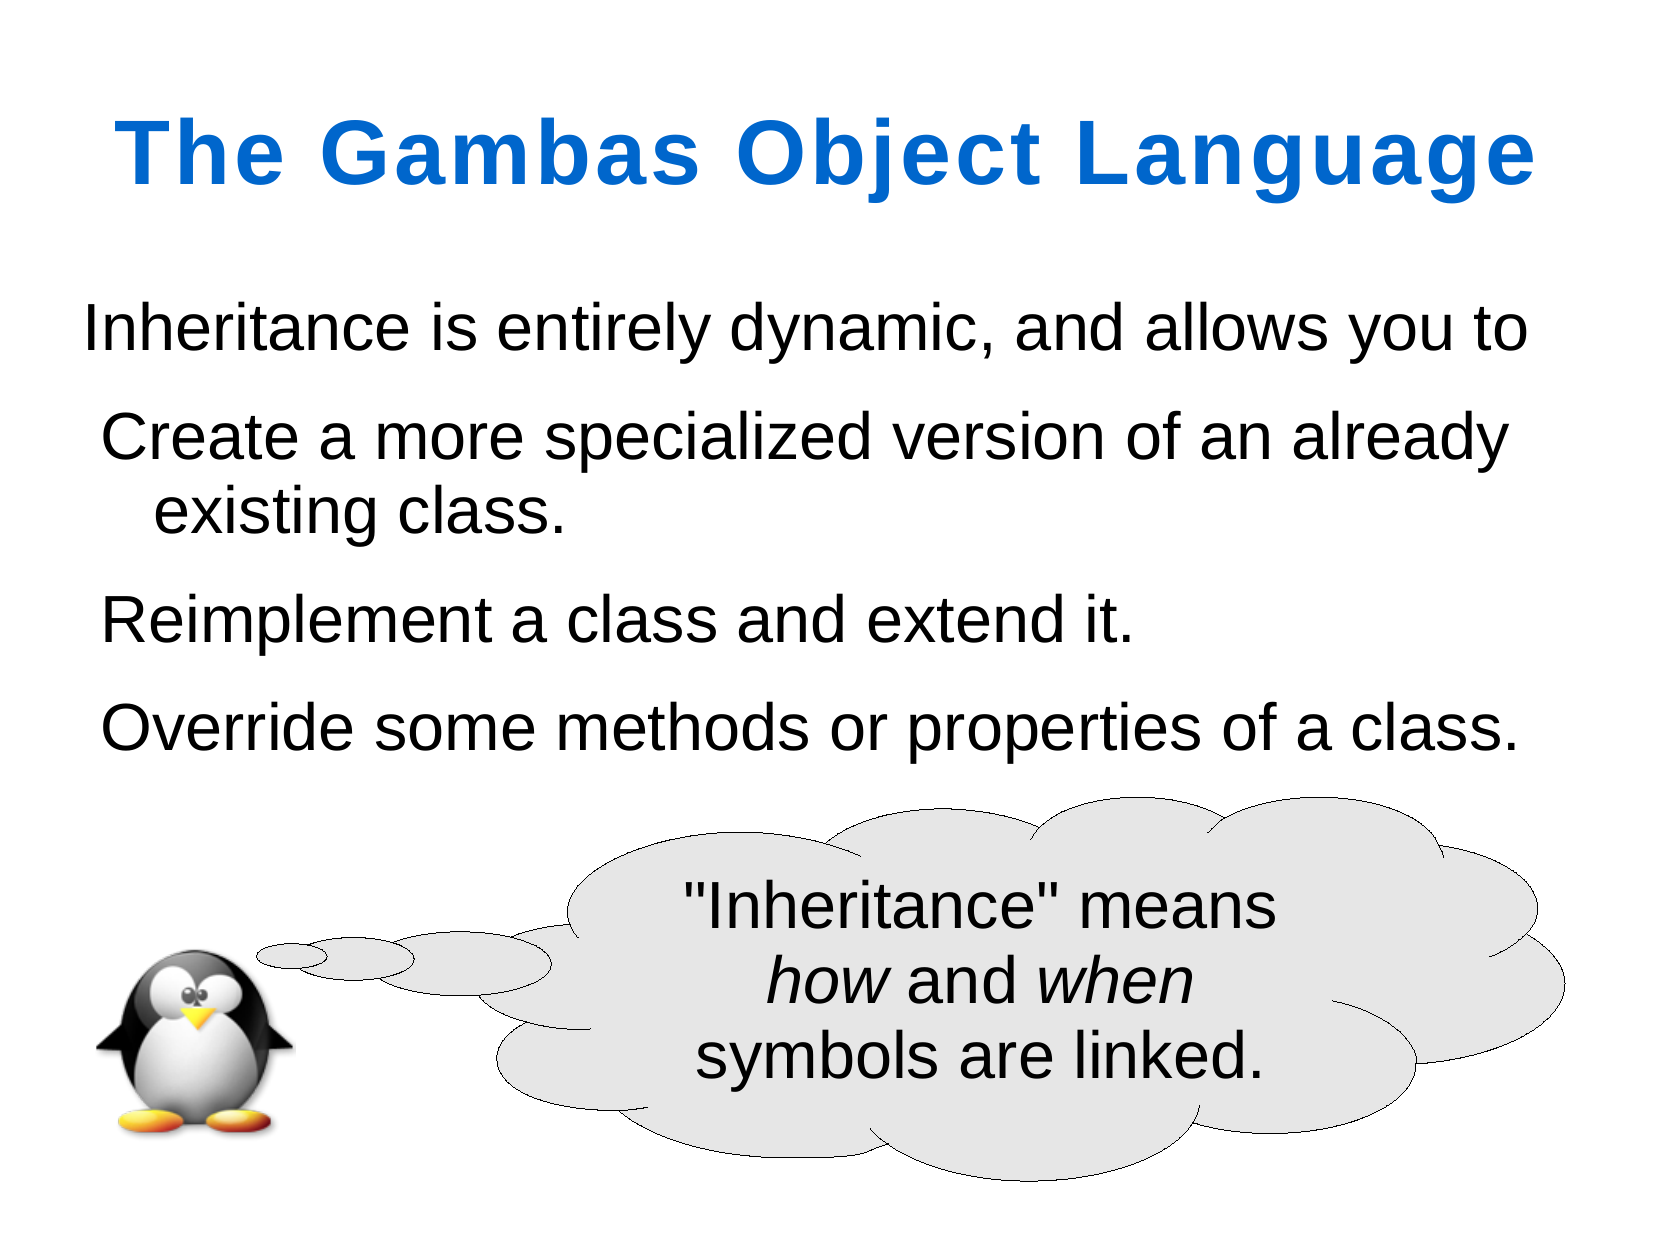

# The Gambas Object Language
Inheritance is entirely dynamic, and allows you to
Create a more specialized version of an already existing class.
Reimplement a class and extend it.
Override some methods or properties of a class.
"Inheritance" means how and when symbols are linked.